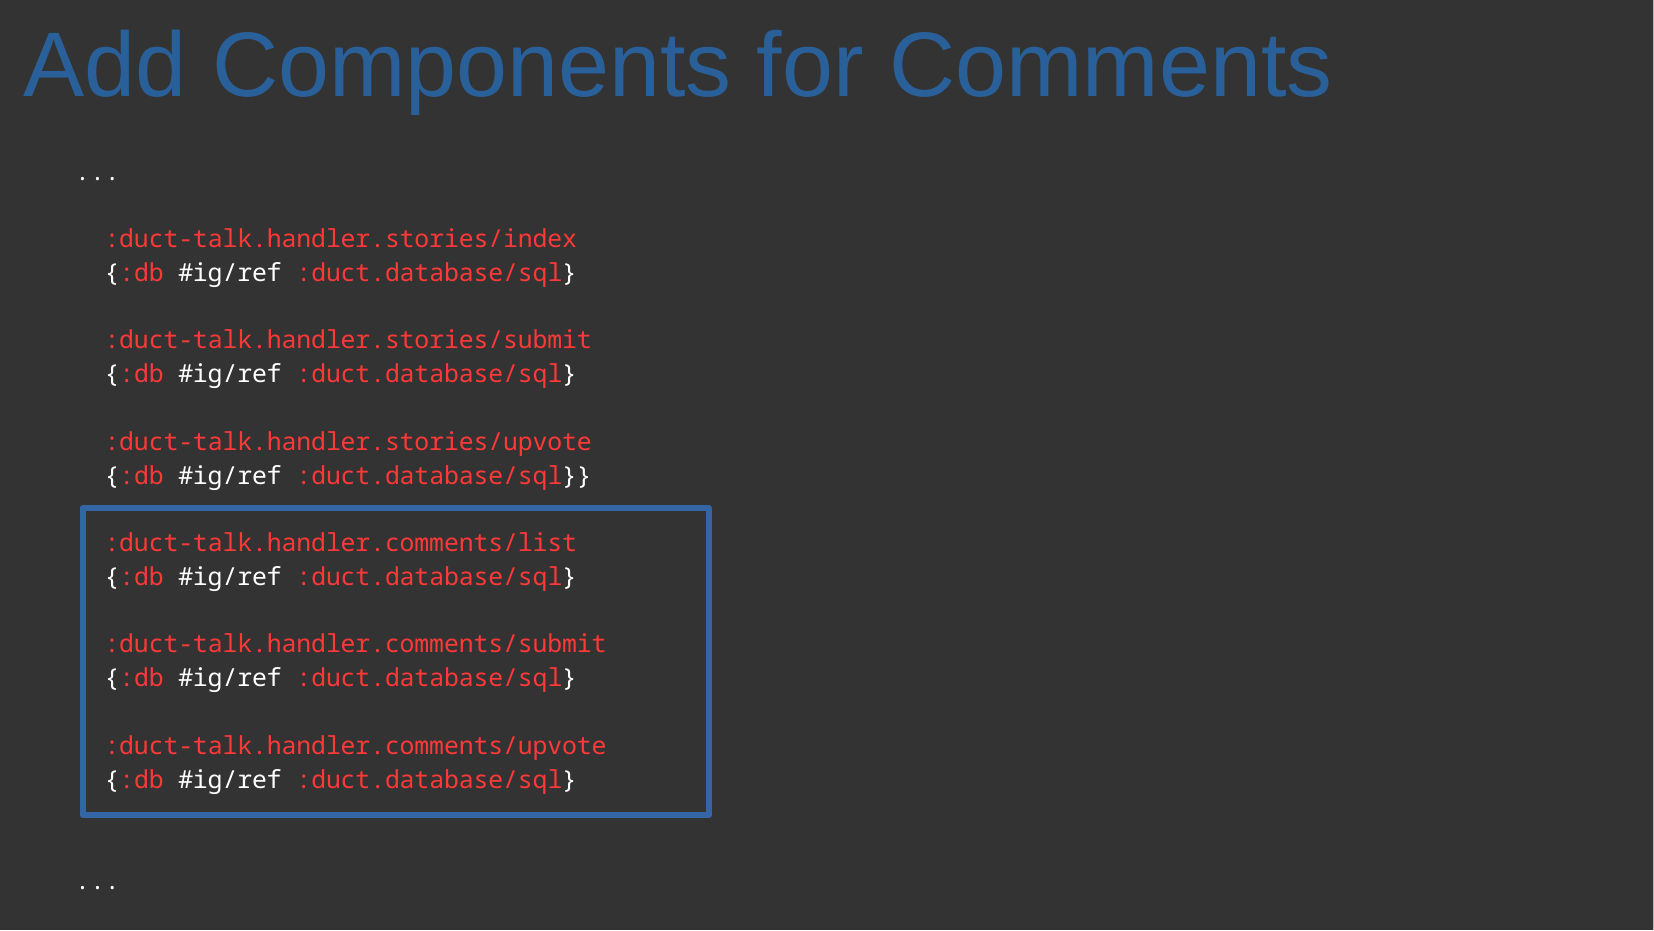

# Add Components for Comments
...
 :duct-talk.handler.stories/index
 {:db #ig/ref :duct.database/sql}
 :duct-talk.handler.stories/submit
 {:db #ig/ref :duct.database/sql}
 :duct-talk.handler.stories/upvote
 {:db #ig/ref :duct.database/sql}}
 :duct-talk.handler.comments/list
 {:db #ig/ref :duct.database/sql}
 :duct-talk.handler.comments/submit
 {:db #ig/ref :duct.database/sql}
 :duct-talk.handler.comments/upvote
 {:db #ig/ref :duct.database/sql}
...